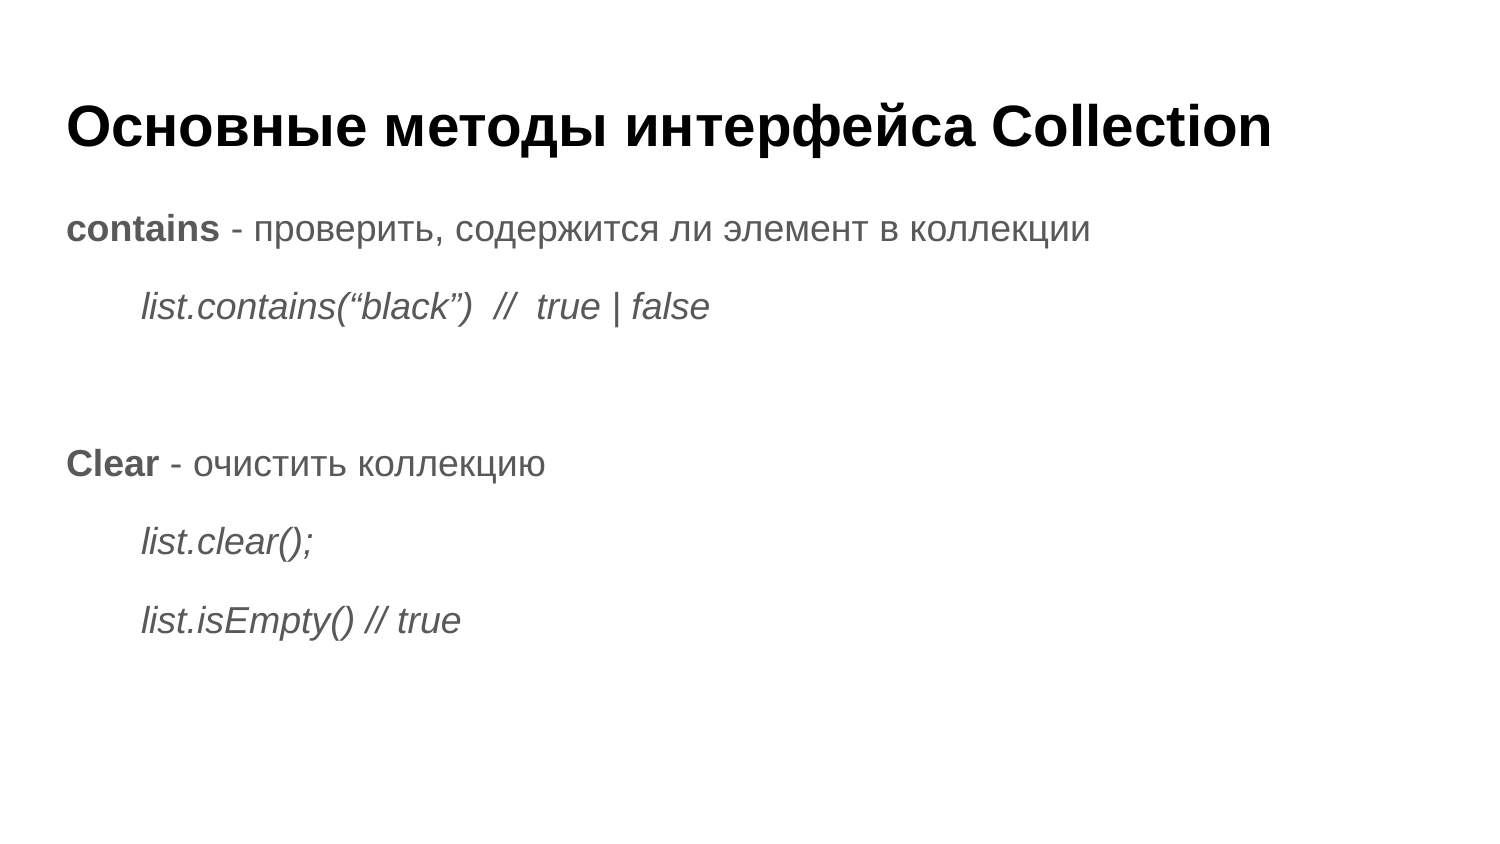

# Основные методы интерфейса Collection
contains - проверить, содержится ли элемент в коллекции
	list.contains(“black”) // true | false
Clear - очистить коллекцию
	list.clear();
	list.isEmpty() // true